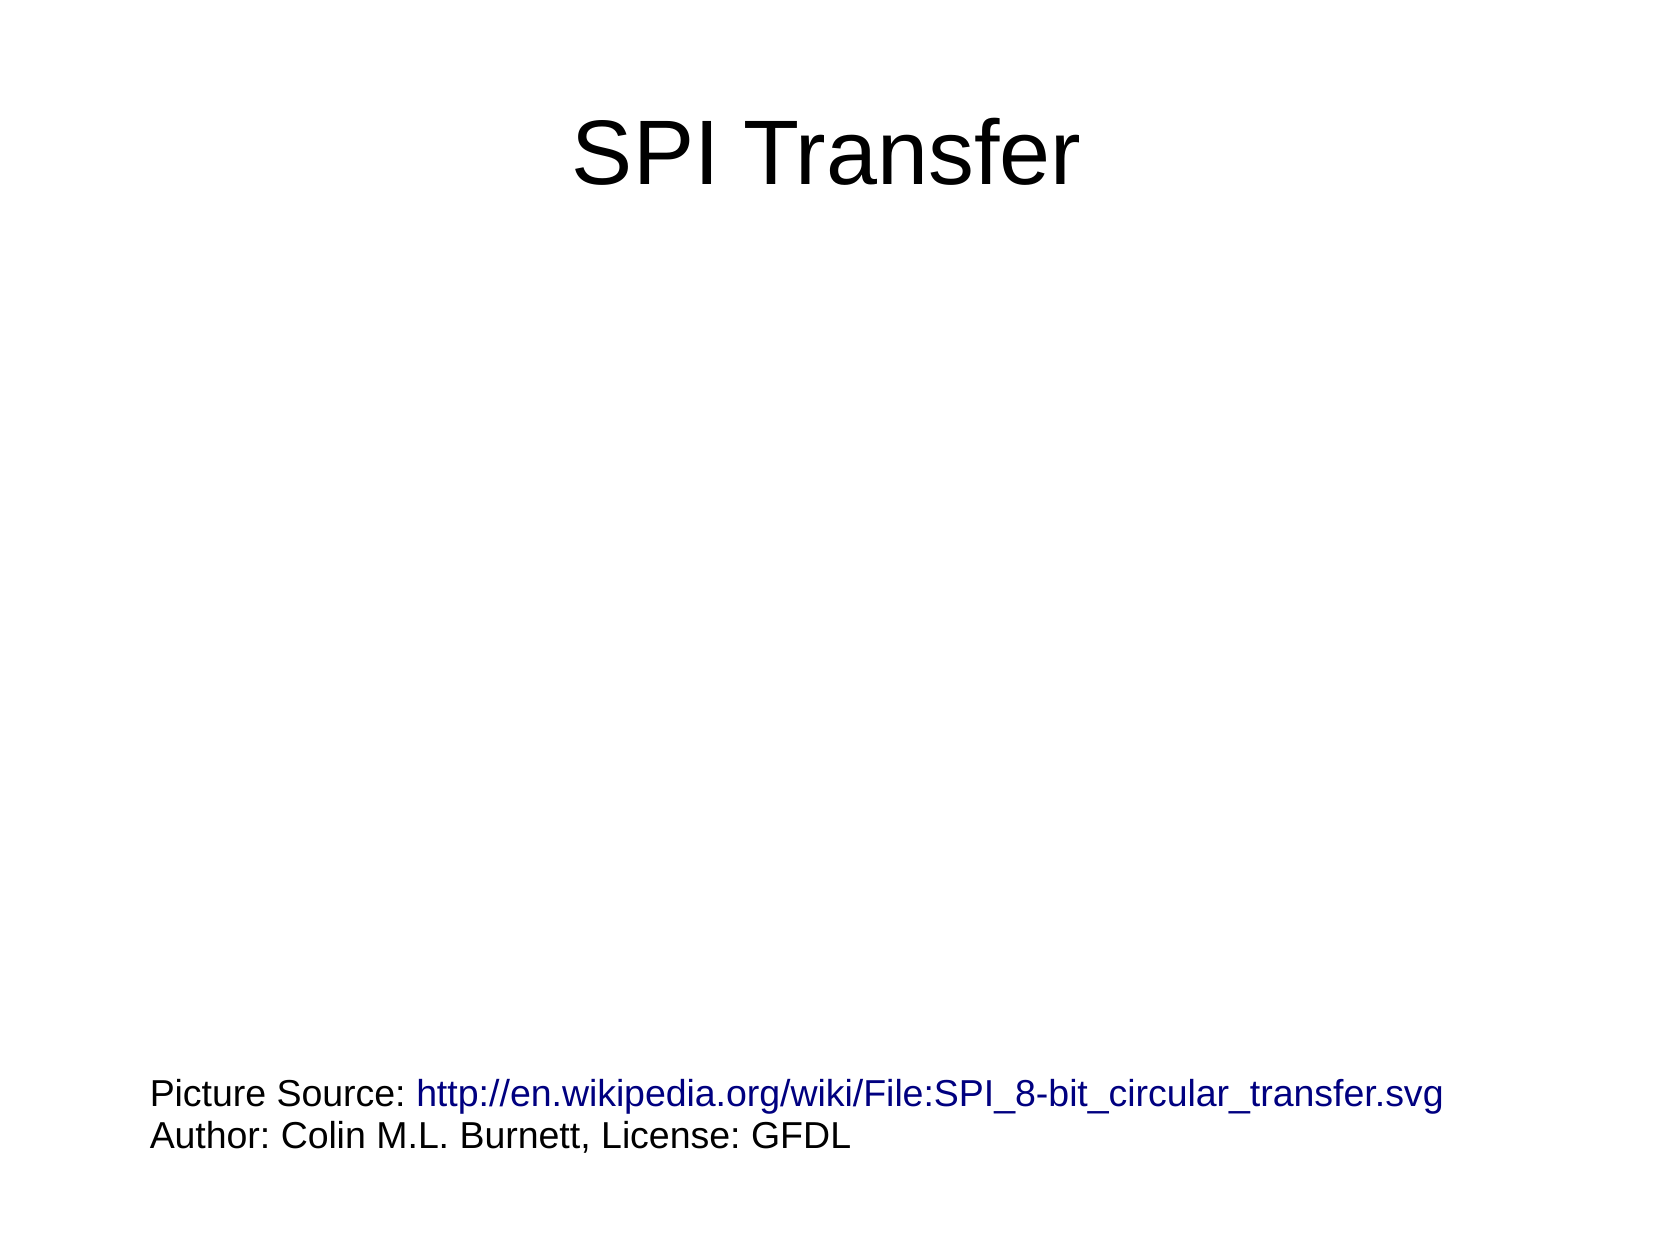

# SPI Transfer
Picture Source: http://en.wikipedia.org/wiki/File:SPI_8-bit_circular_transfer.svg
Author: Colin M.L. Burnett, License: GFDL